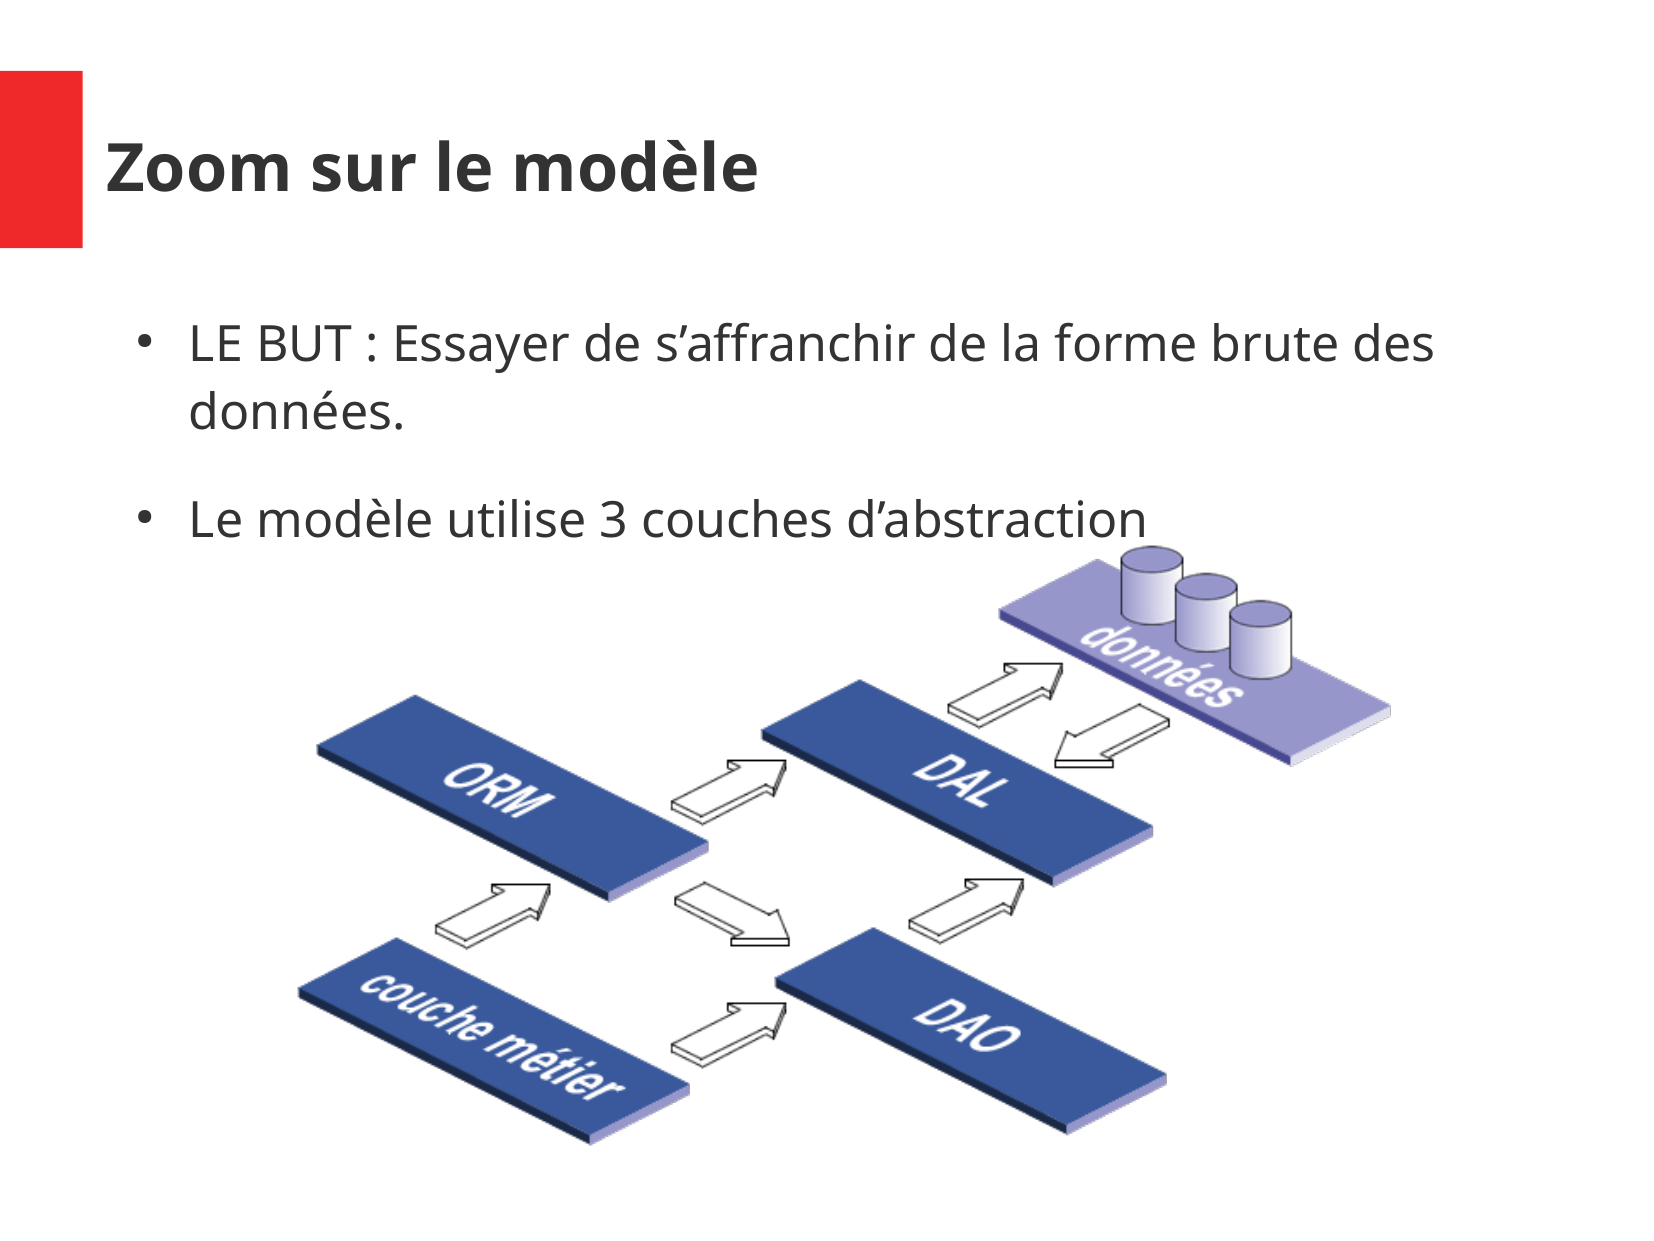

# Zoom sur le modèle
LE BUT : Essayer de s’affranchir de la forme brute des données.
Le modèle utilise 3 couches d’abstraction